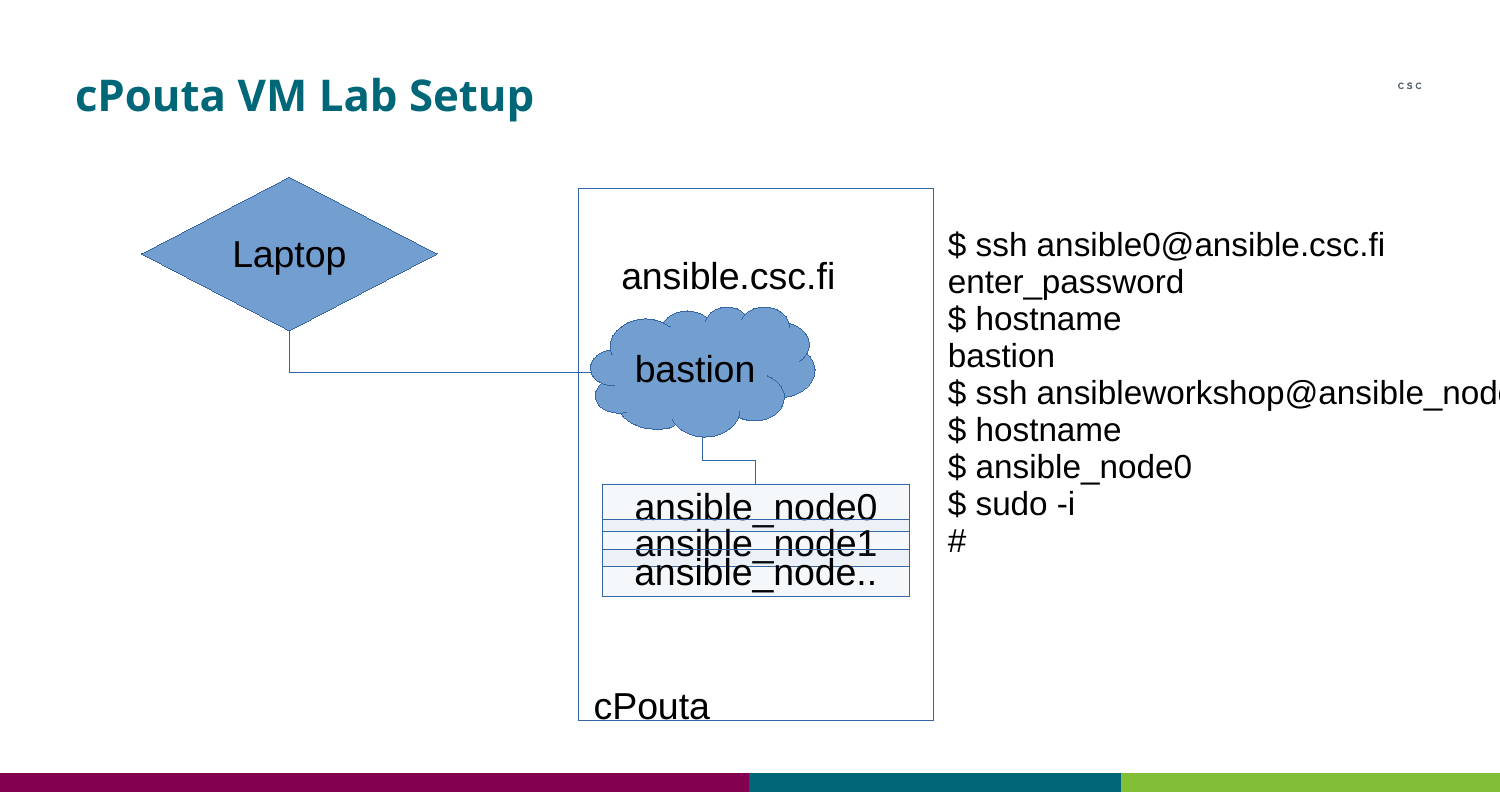

# cPouta VM Lab Setup
Laptop
cPouta
$ ssh ansible0@ansible.csc.fi
enter_password
$ hostname
bastion
$ ssh ansibleworkshop@ansible_node0
$ hostname
$ ansible_node0
$ sudo -i
#
ansible.csc.fi
bastion
ansible_node0
ansible_node1
ansible_node..